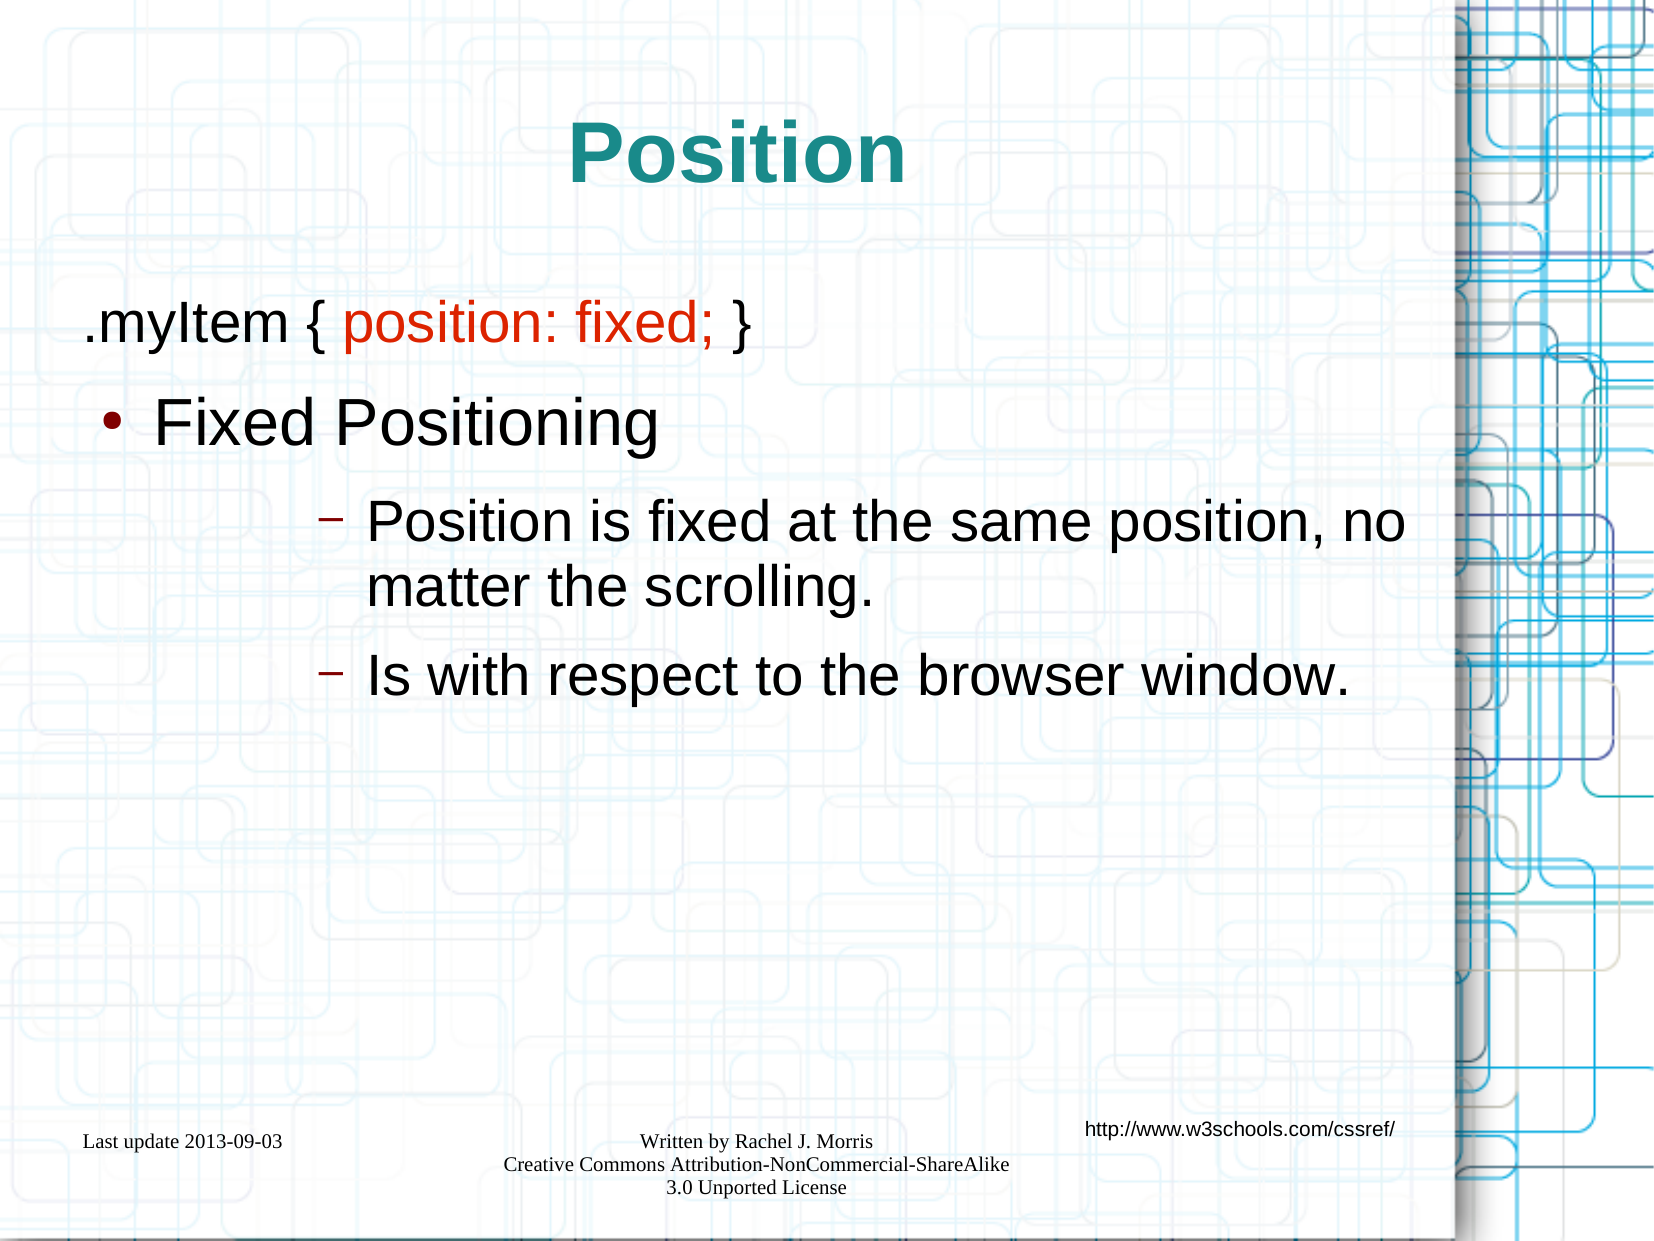

# Position
.myItem { position: fixed; }
Fixed Positioning
Position is fixed at the same position, no matter the scrolling.
Is with respect to the browser window.
http://www.w3schools.com/cssref/